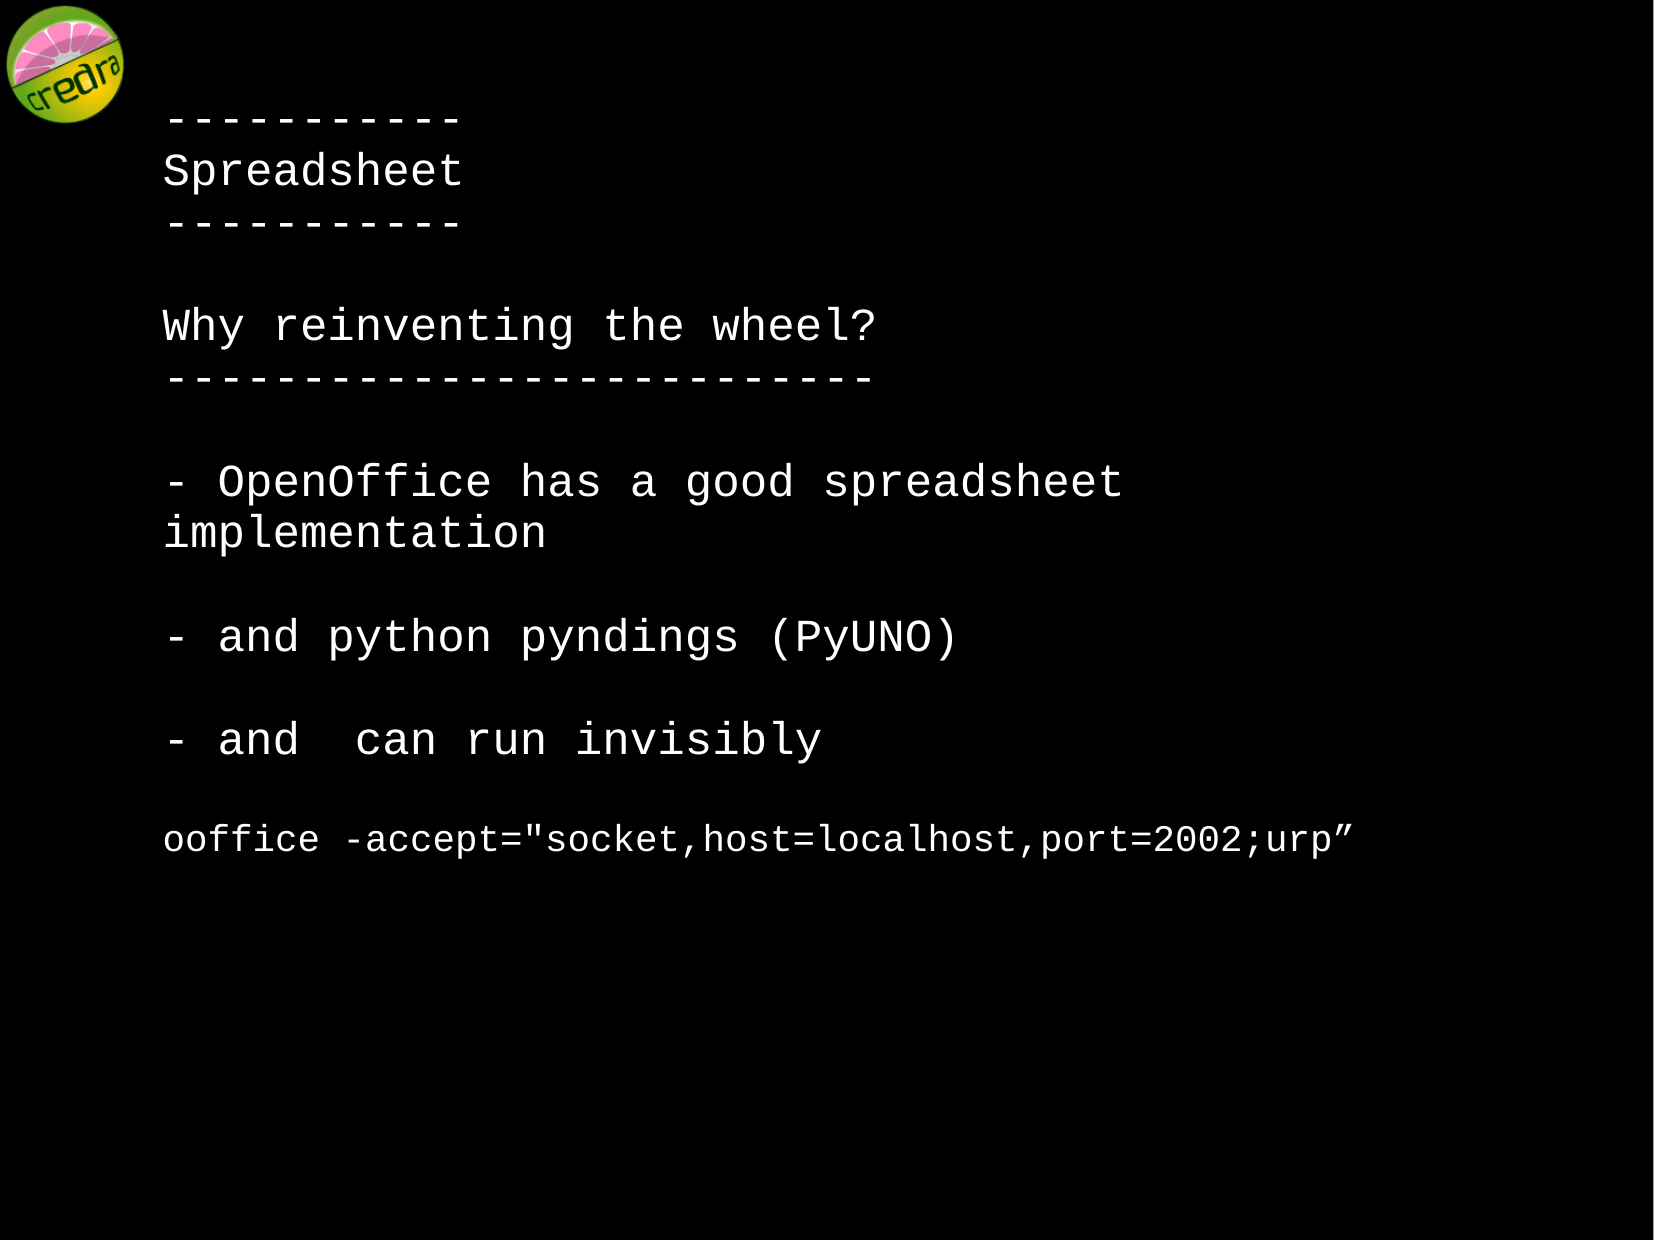

-----------
Spreadsheet
-----------
Why reinventing the wheel?
--------------------------
- OpenOffice has a good spreadsheet implementation
- and python pyndings (PyUNO)
- and can run invisibly
ooffice -accept="socket,host=localhost,port=2002;urp”